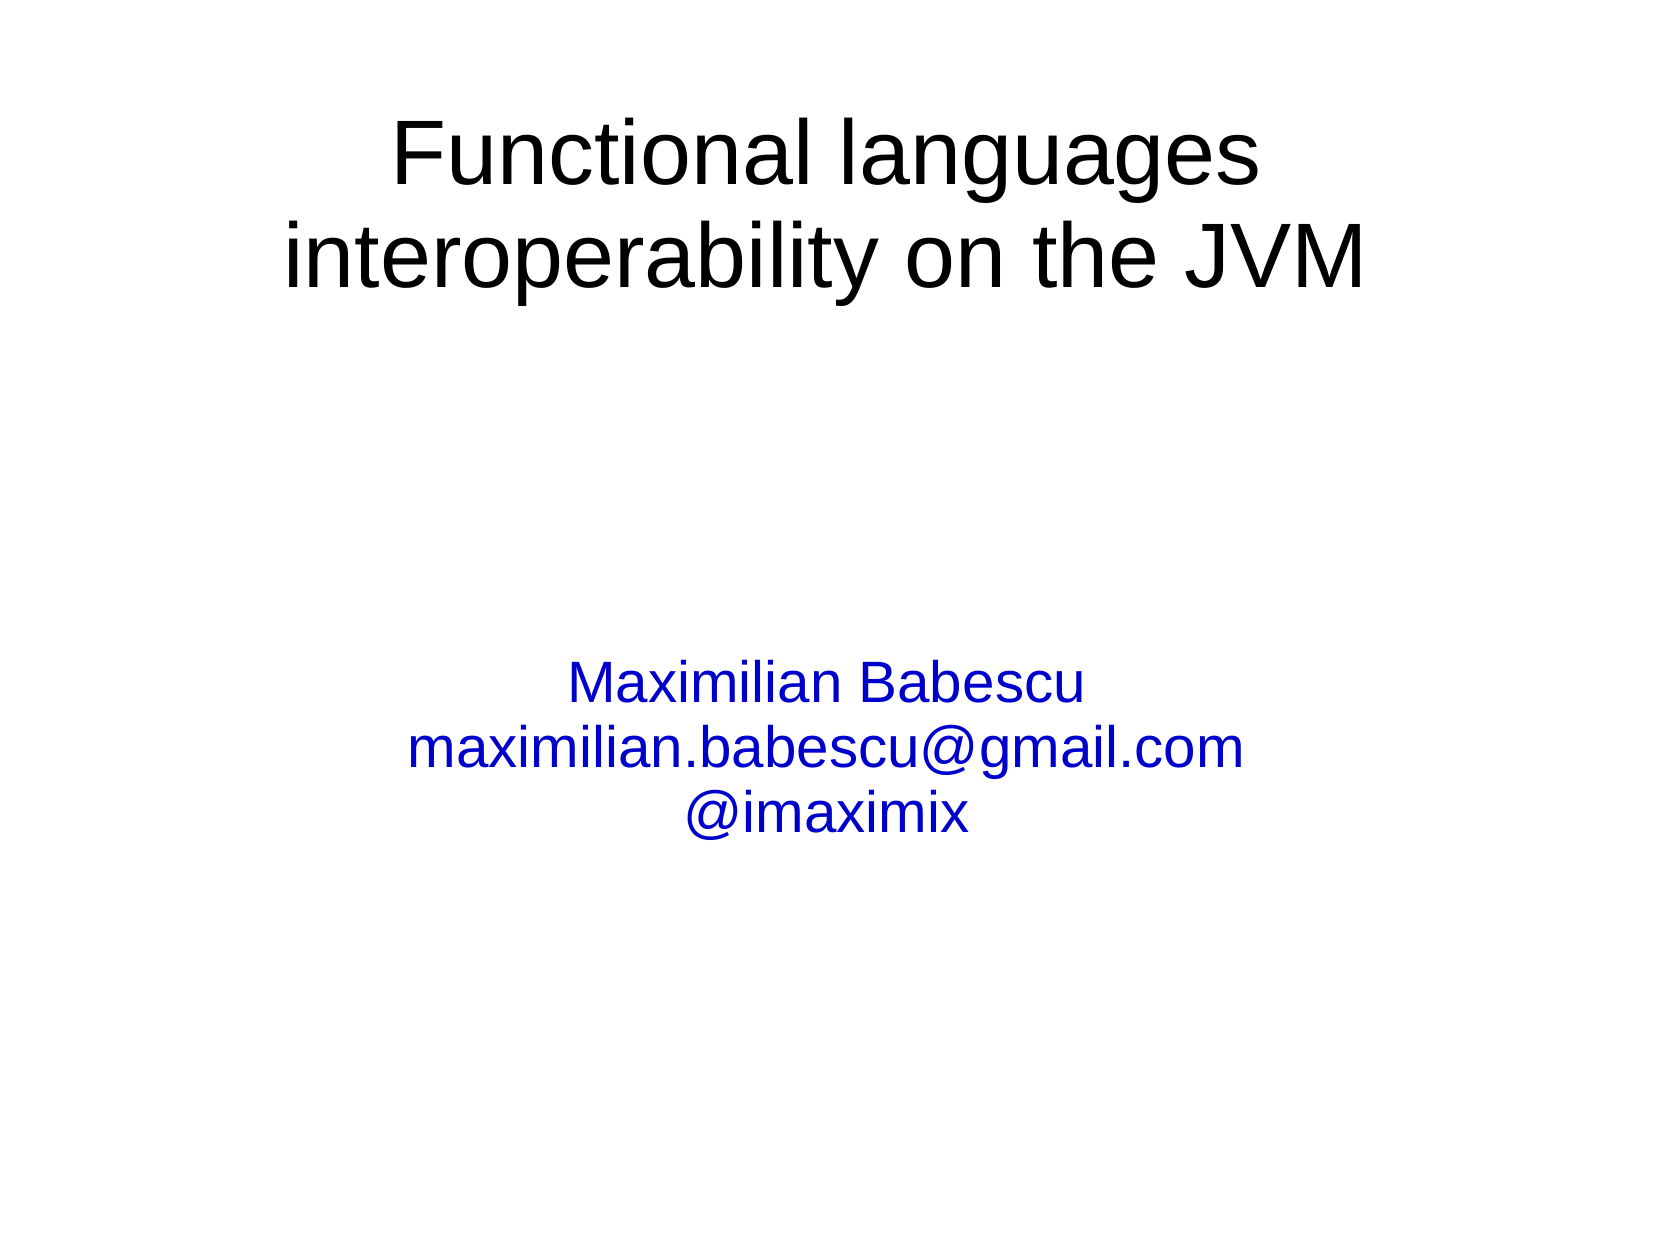

# Functional languages interoperability on the JVM
Maximilian Babescu
maximilian.babescu@gmail.com
@imaximix